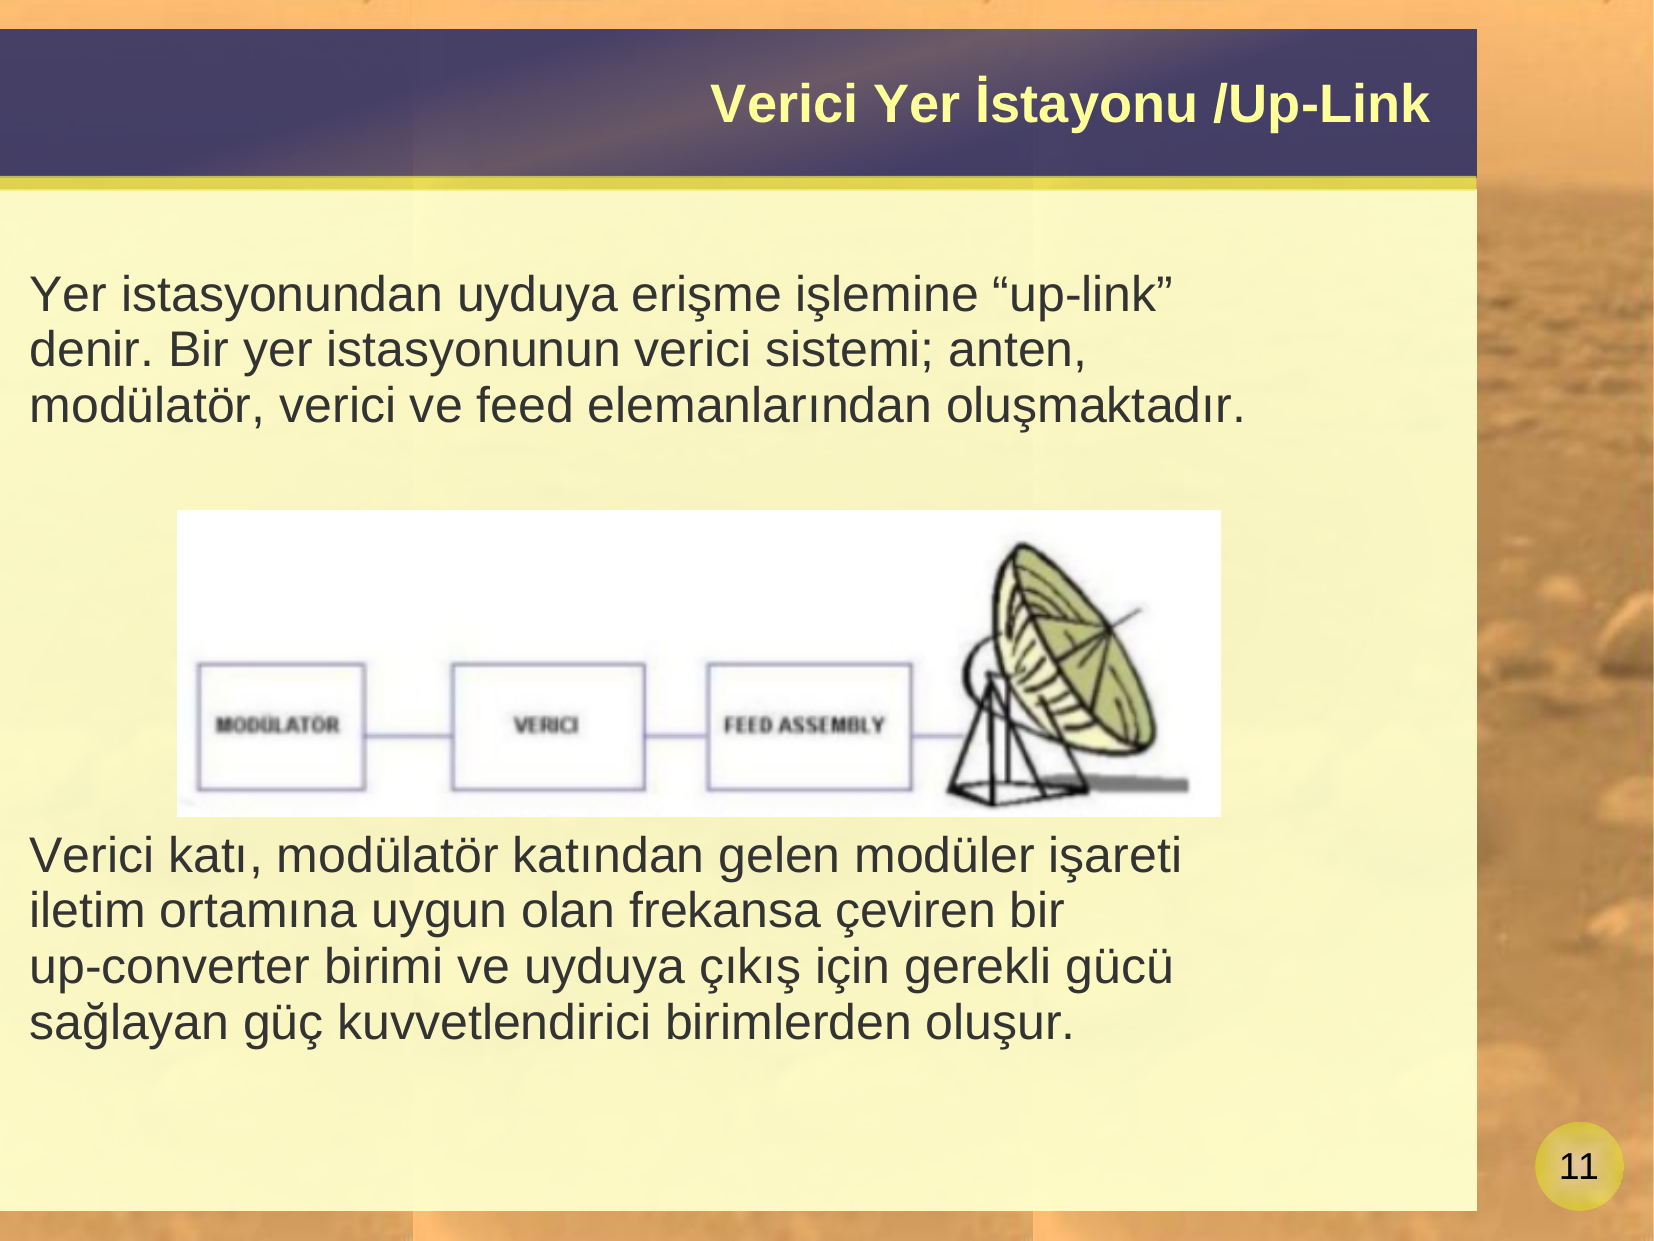

# Verici Yer İstayonu /Up-Link
Yer istasyonundan uyduya erişme işlemine “up-link” denir. Bir yer istasyonunun verici sistemi; anten, modülatör, verici ve feed elemanlarından oluşmaktadır.
Verici katı, modülatör katından gelen modüler işareti iletim ortamına uygun olan frekansa çeviren bir
up-converter birimi ve uyduya çıkış için gerekli gücü sağlayan güç kuvvetlendirici birimlerden oluşur.